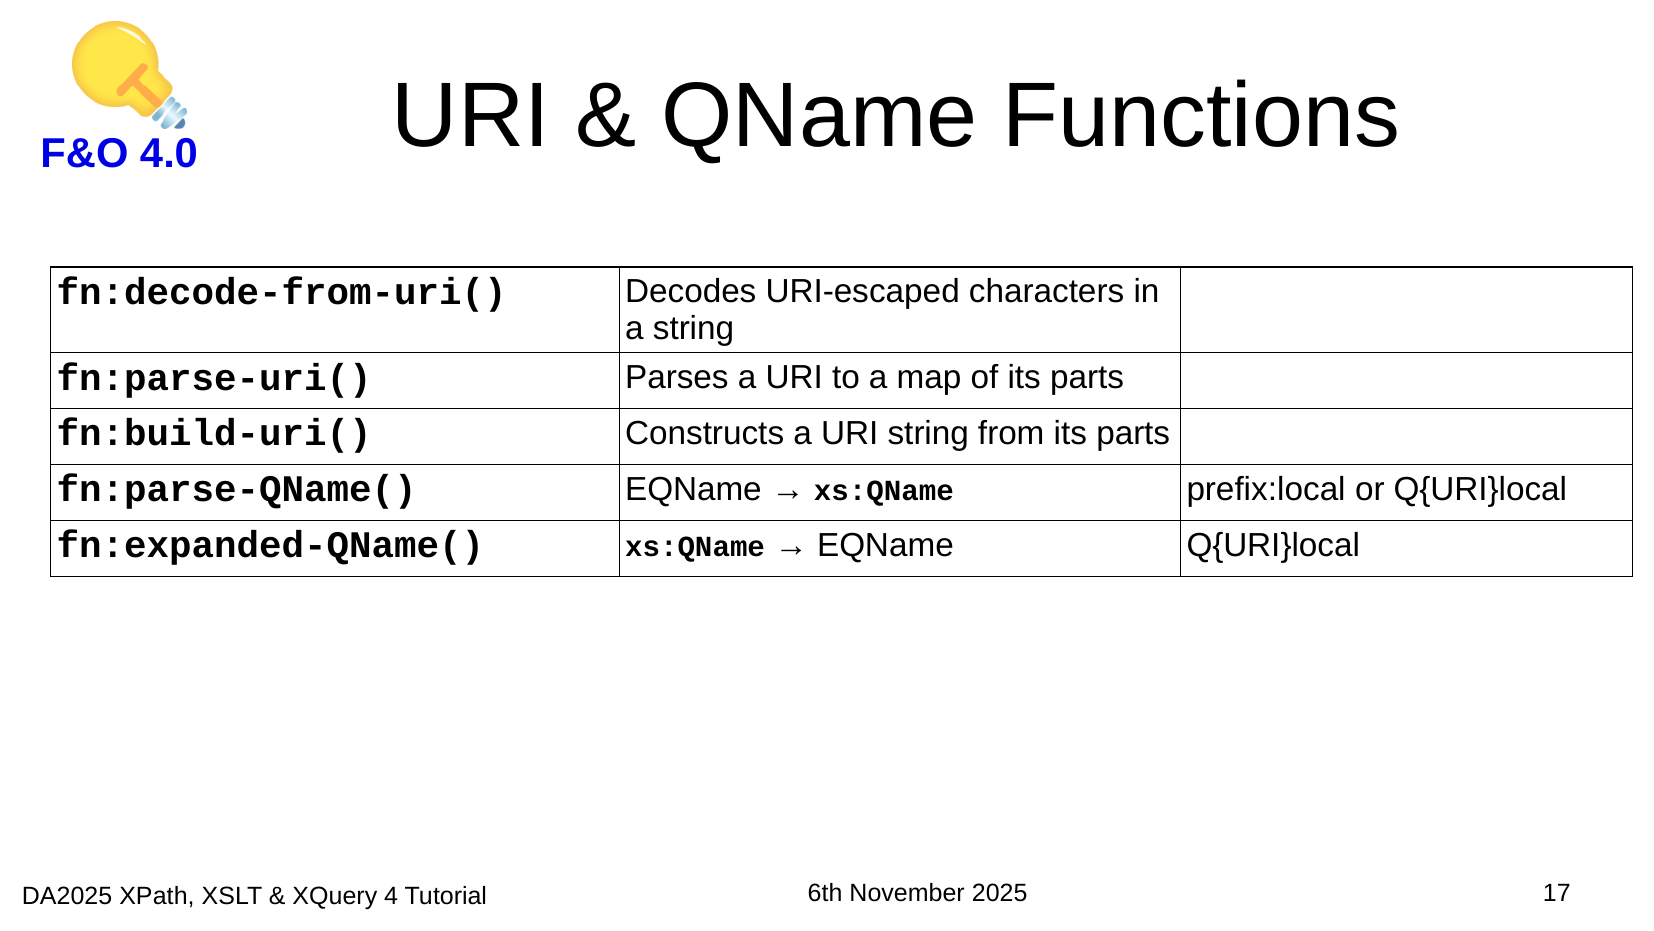

# URI & QName Functions
| fn:decode-from-uri() | Decodes URI-escaped characters in a string | |
| --- | --- | --- |
| fn:parse-uri() | Parses a URI to a map of its parts | |
| fn:build-uri() | Constructs a URI string from its parts | |
| fn:parse-QName() | EQName → xs:QName | prefix:local or Q{URI}local |
| fn:expanded-QName() | xs:QName → EQName | Q{URI}local |
17
6th November 2025
DA2025 XPath, XSLT & XQuery 4 Tutorial